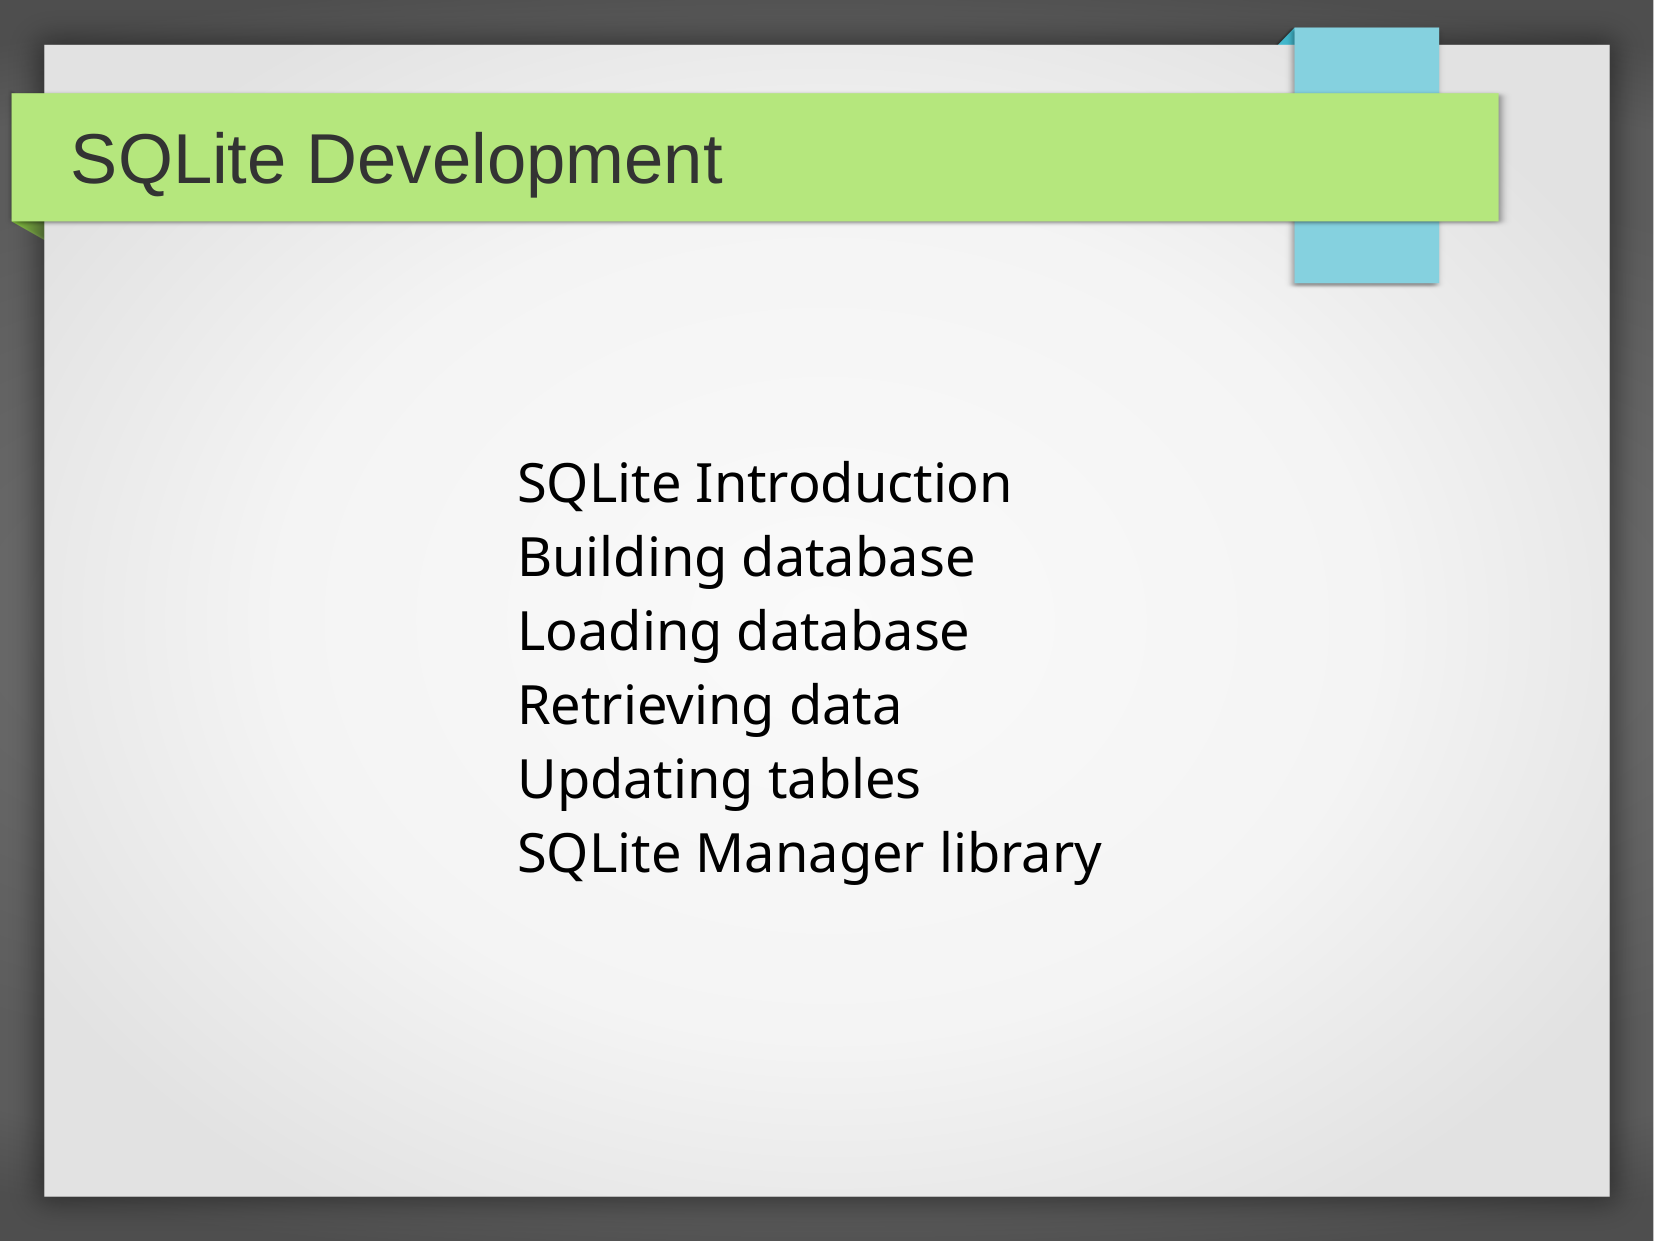

# SQLite Development
SQLite Introduction
Building database
Loading database
Retrieving data
Updating tables
SQLite Manager library